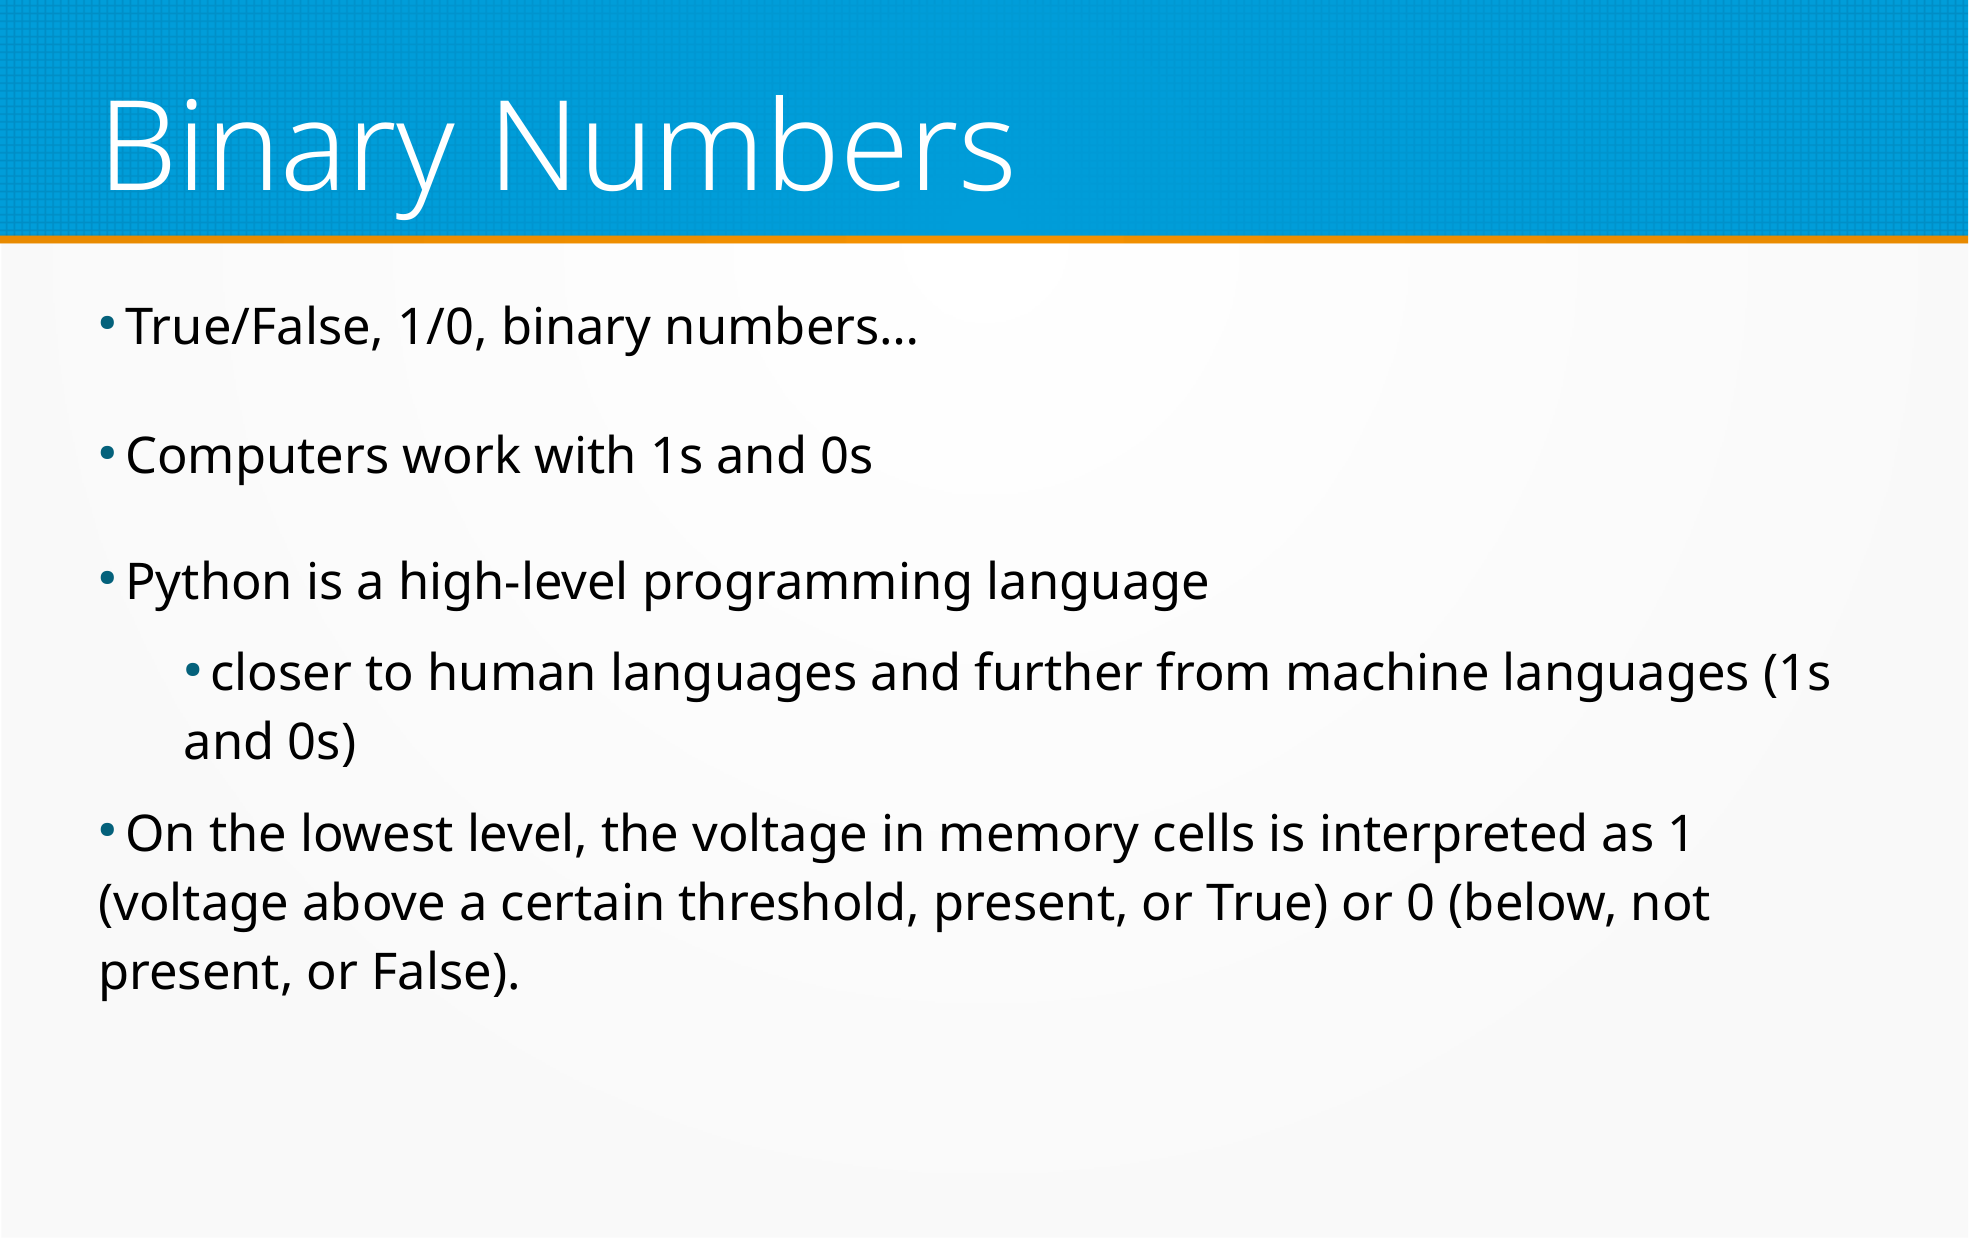

# Binary Numbers
 True/False, 1/0, binary numbers…
 Computers work with 1s and 0s
 Python is a high-level programming language
 closer to human languages and further from machine languages (1s and 0s)
 On the lowest level, the voltage in memory cells is interpreted as 1 (voltage above a certain threshold, present, or True) or 0 (below, not present, or False).